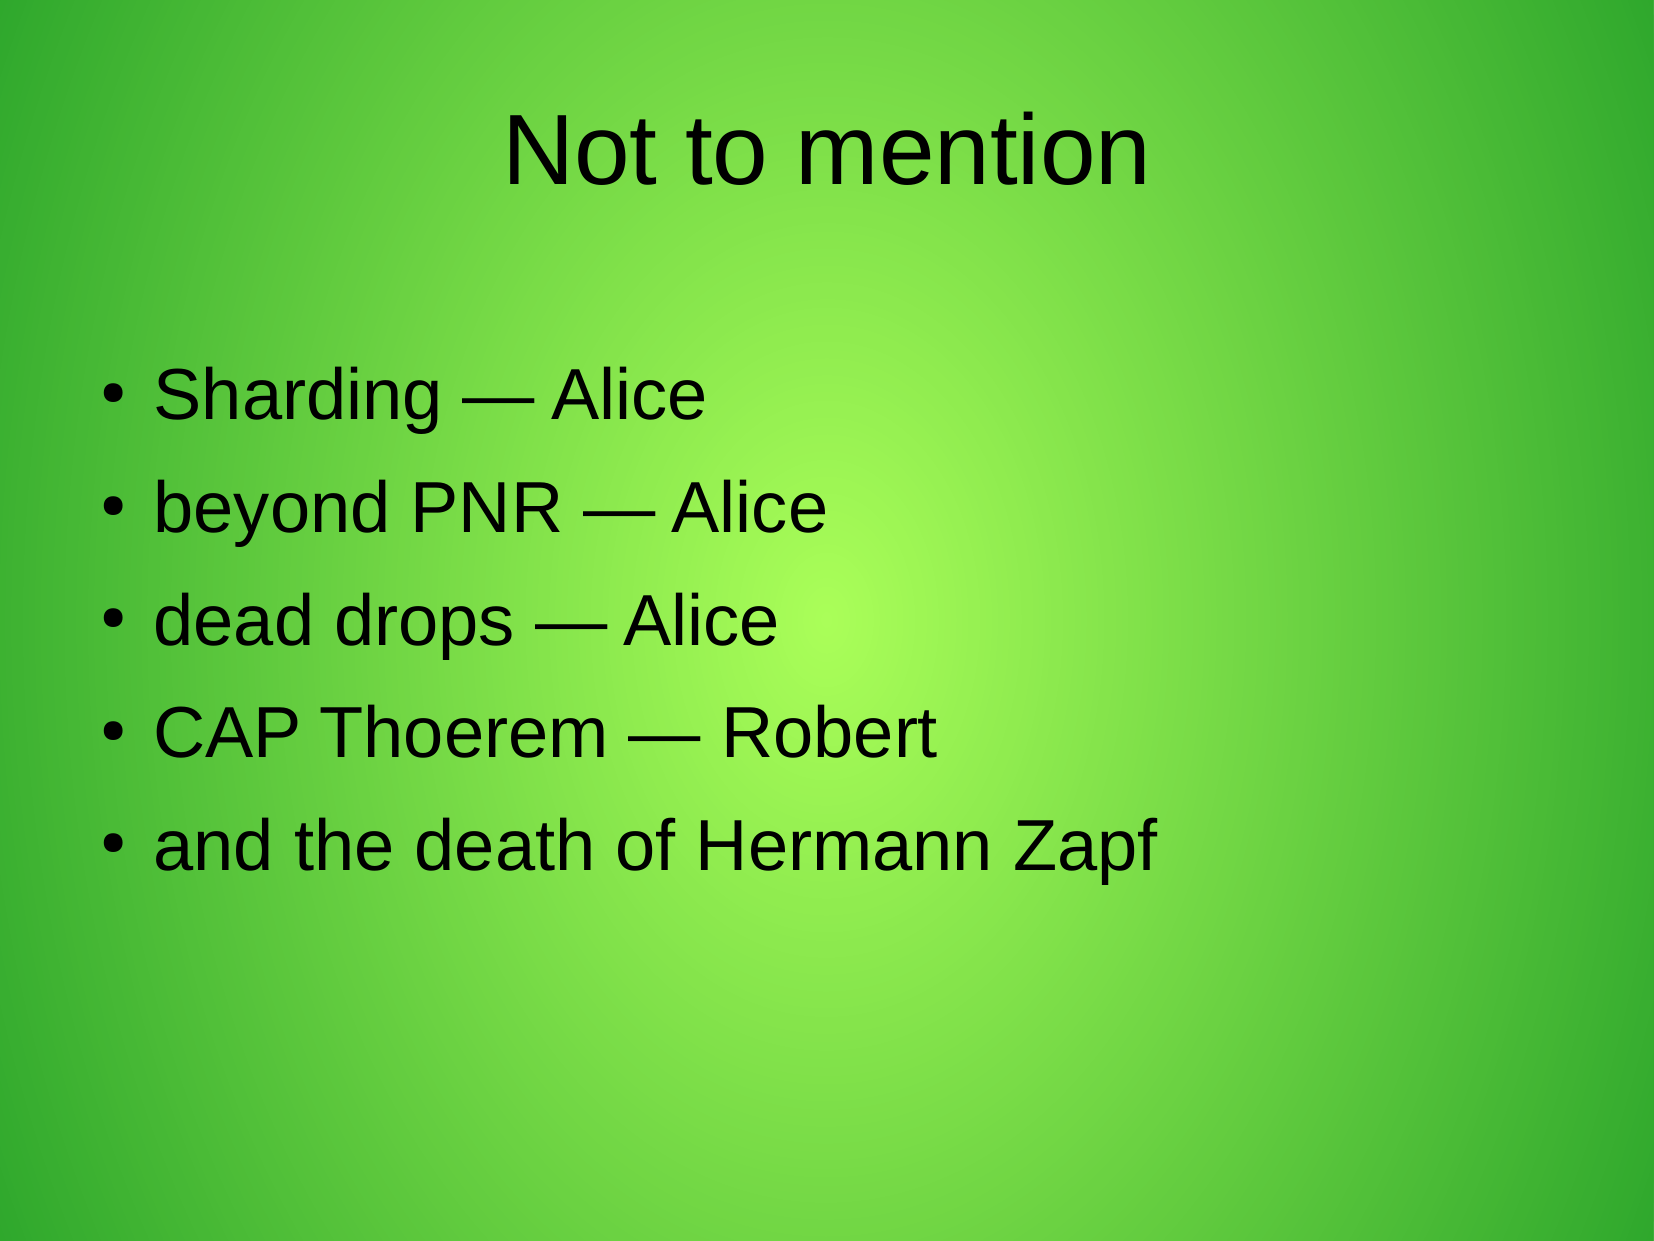

# Not to mention
Sharding — Alice
beyond PNR — Alice
dead drops — Alice
CAP Thoerem — Robert
and the death of Hermann Zapf